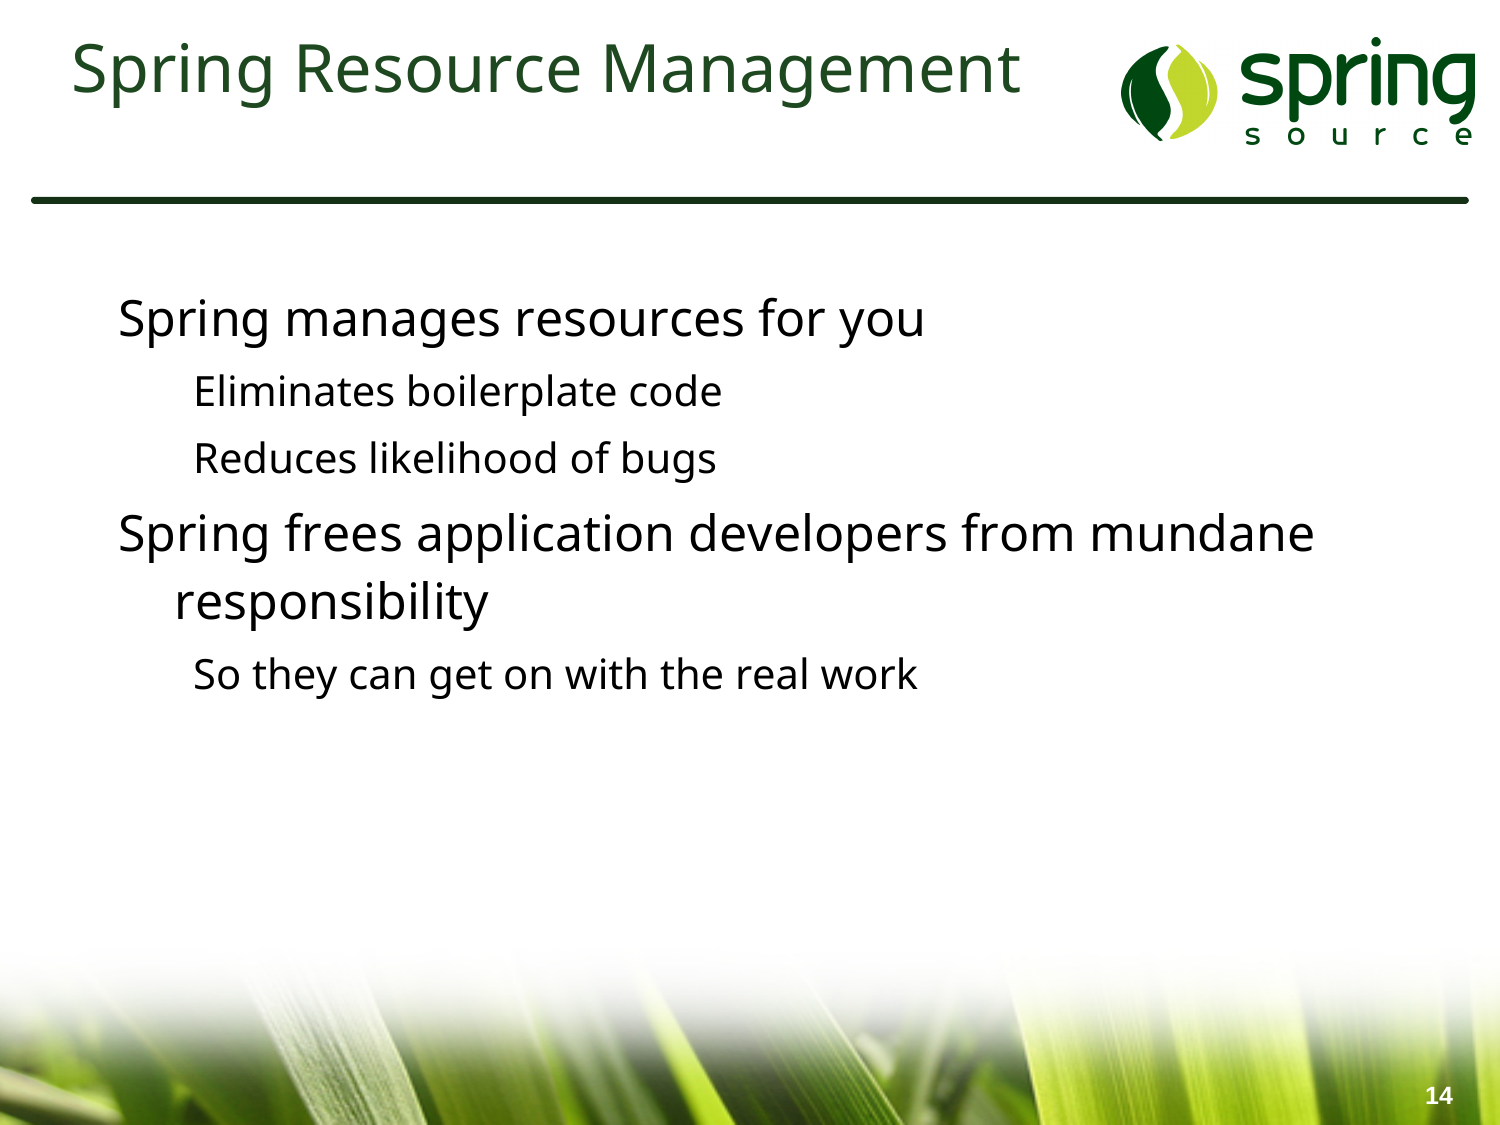

# Spring Resource Management
Spring manages resources for you
Eliminates boilerplate code
Reduces likelihood of bugs
Spring frees application developers from mundane responsibility
So they can get on with the real work